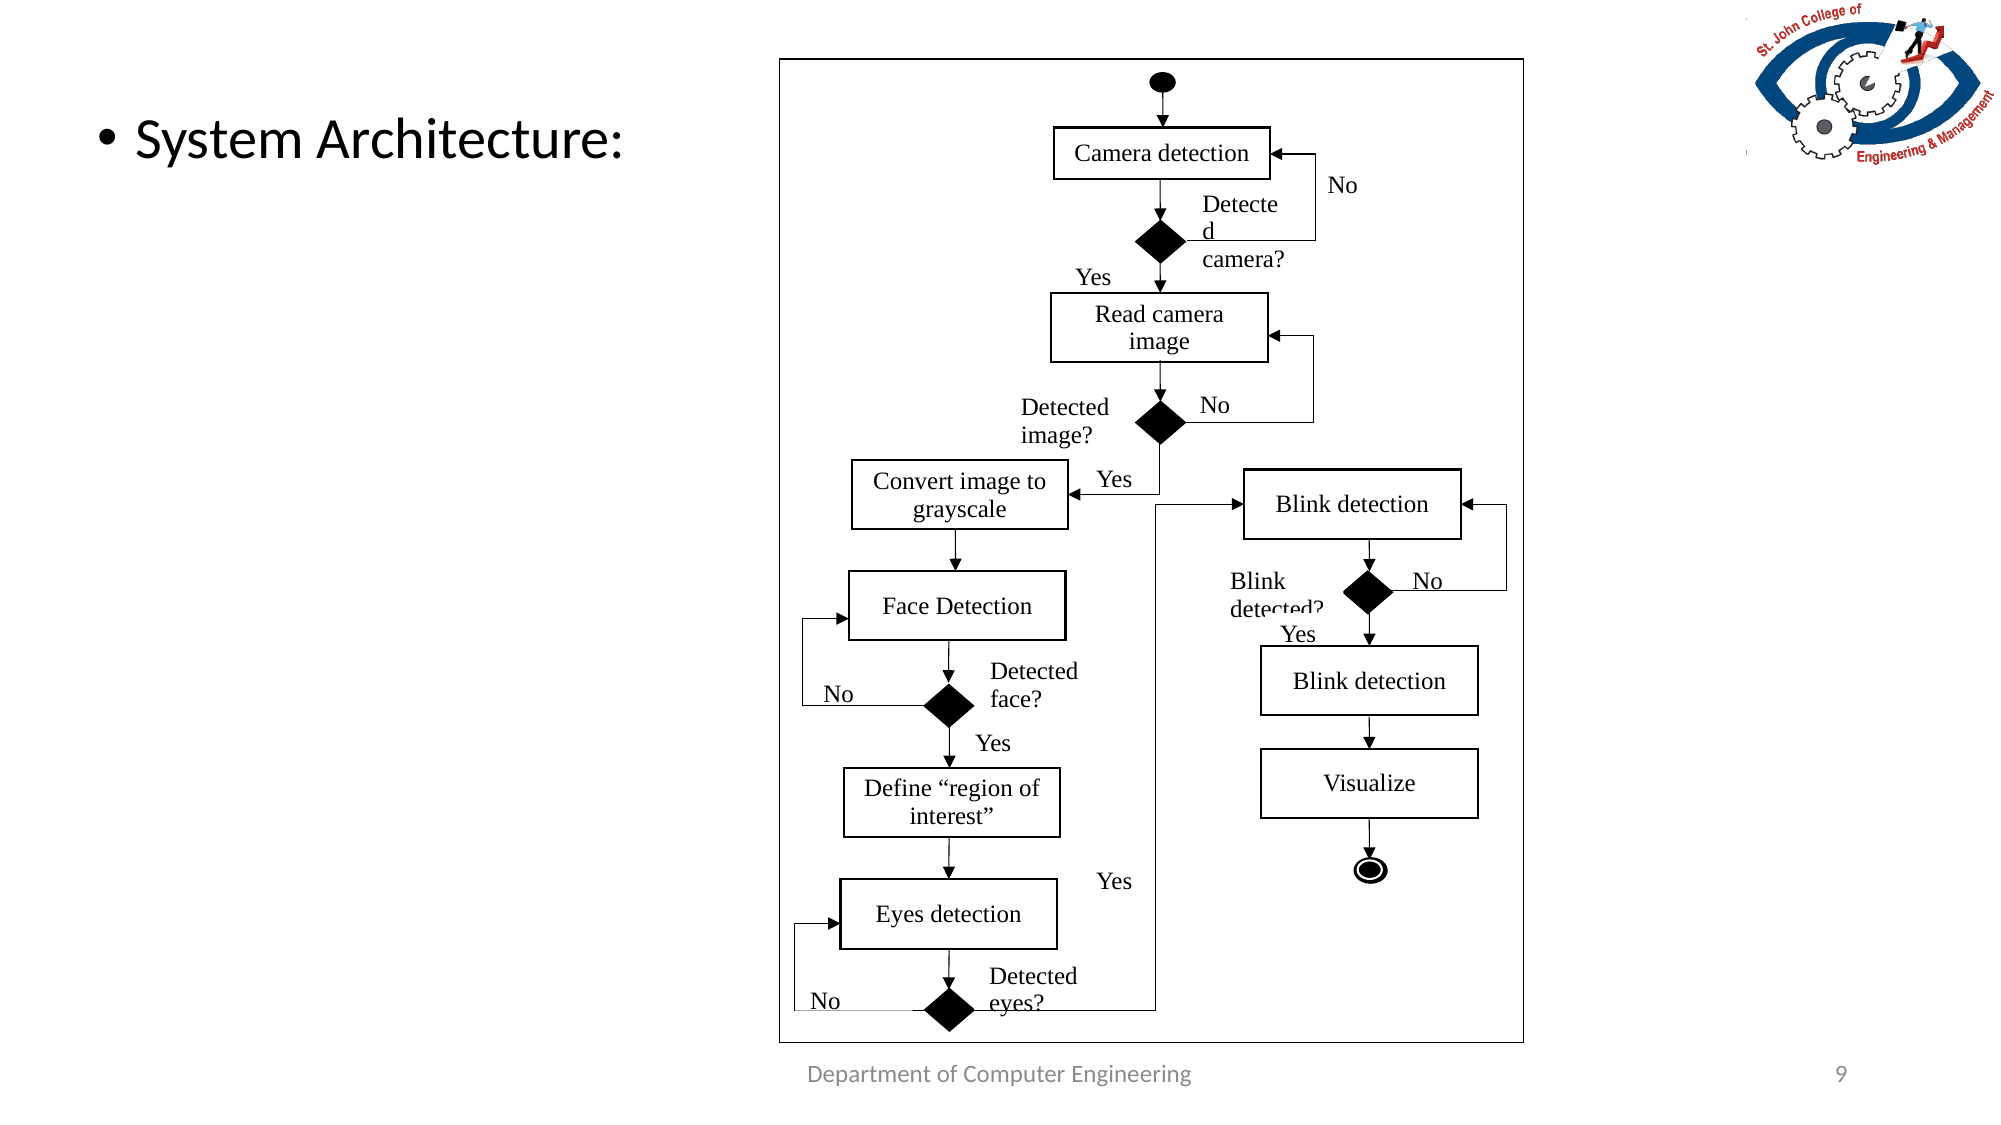

Camera detection
No
Detected camera?
Yes
Read camera image
No
Detected image?
Yes
Convert image to grayscale
Blink detection
Yes
Eyes detection
No
Detected eyes?
Blink detected?
No
Face Detection
Yes
Blink detection
Detected face?
No
Yes
Visualize
Define “region of interest”
# System Architecture:
Department of Computer Engineering